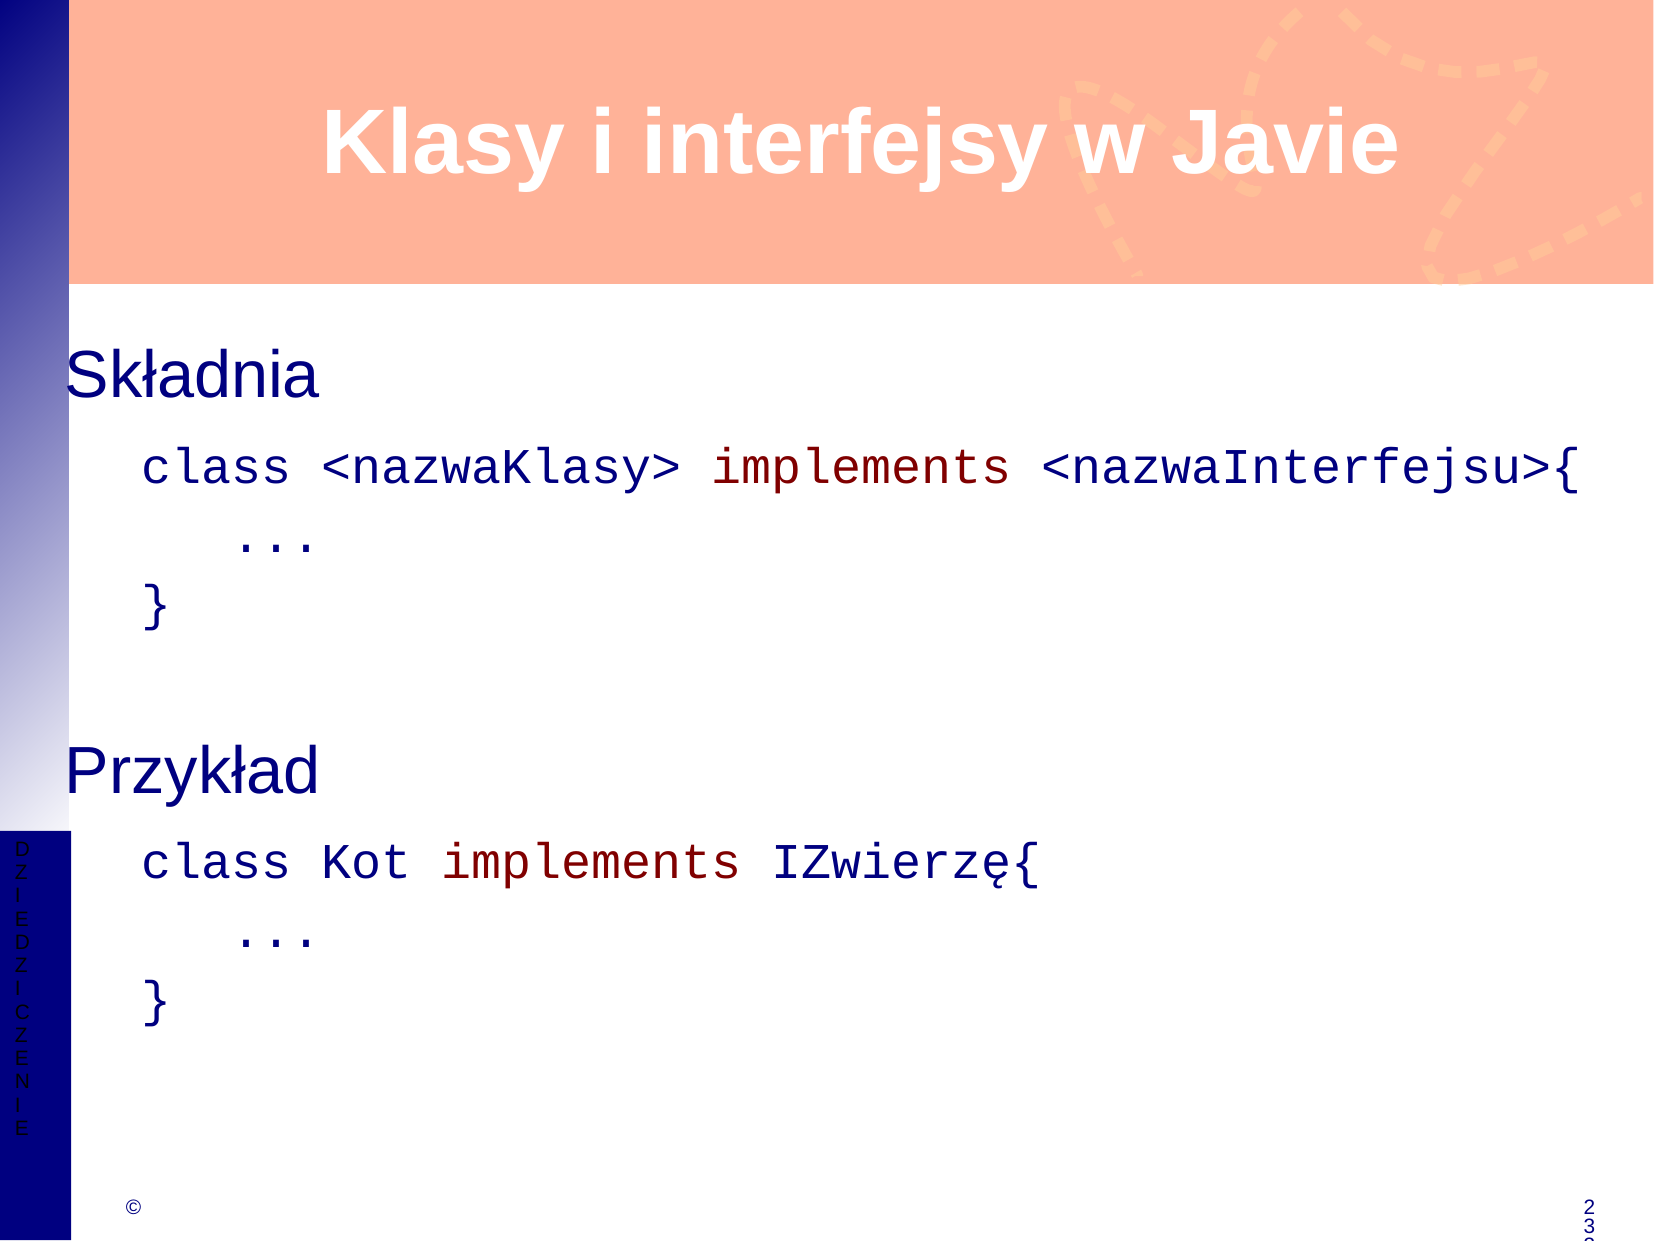

# Klasy i interfejsy w Javie
Składnia
class <nazwaKlasy> implements <nazwaInterfejsu>{
 ...
}
Przykład
class Kot implements IZwierzę{
 ...
}
D
Z
I
E
D
Z
I
C
Z
E
N
I
E